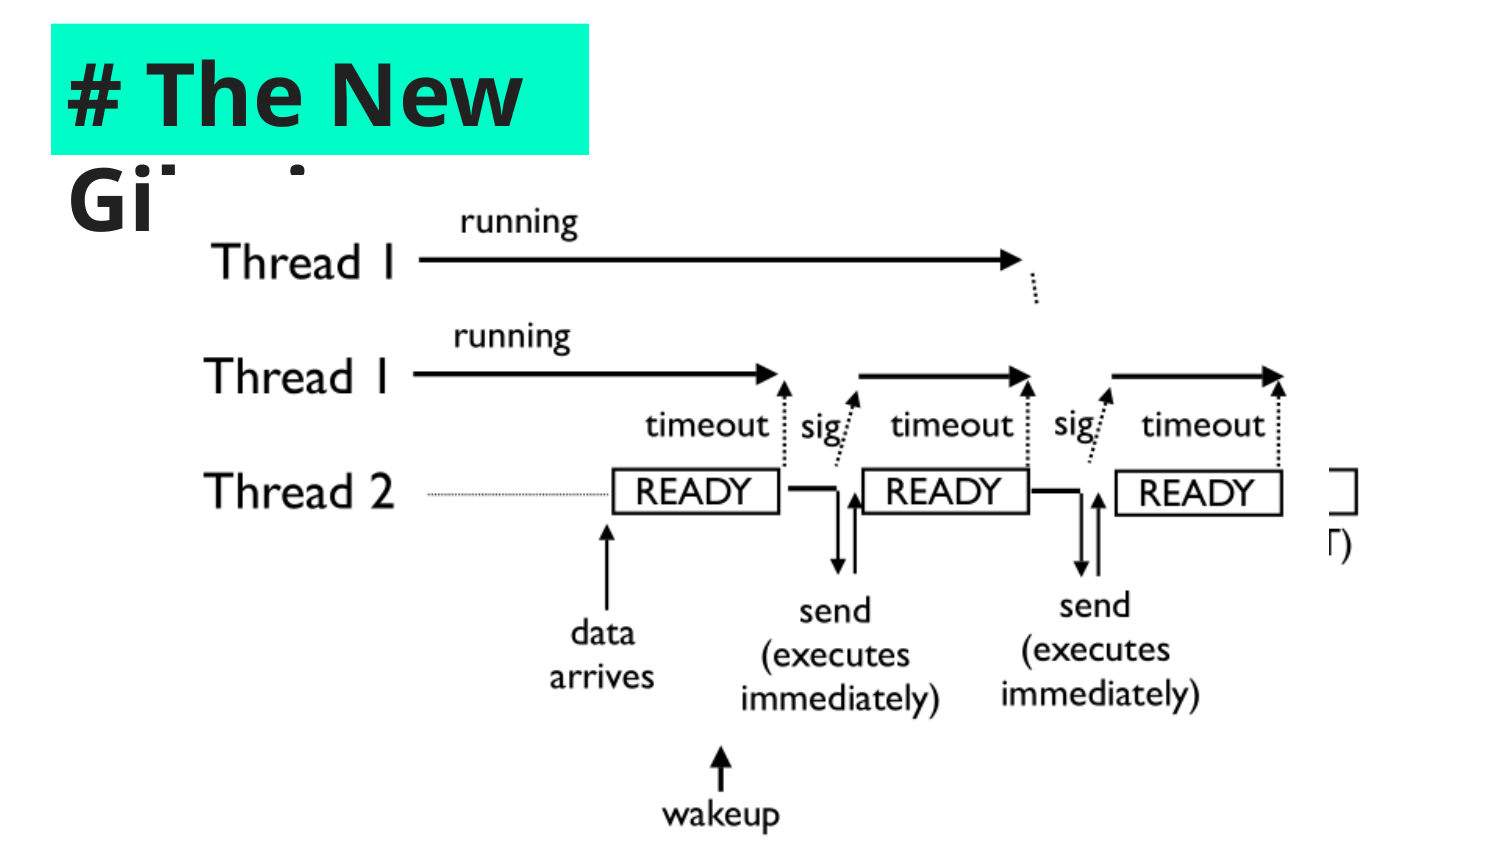

# # The New Gil -- iv